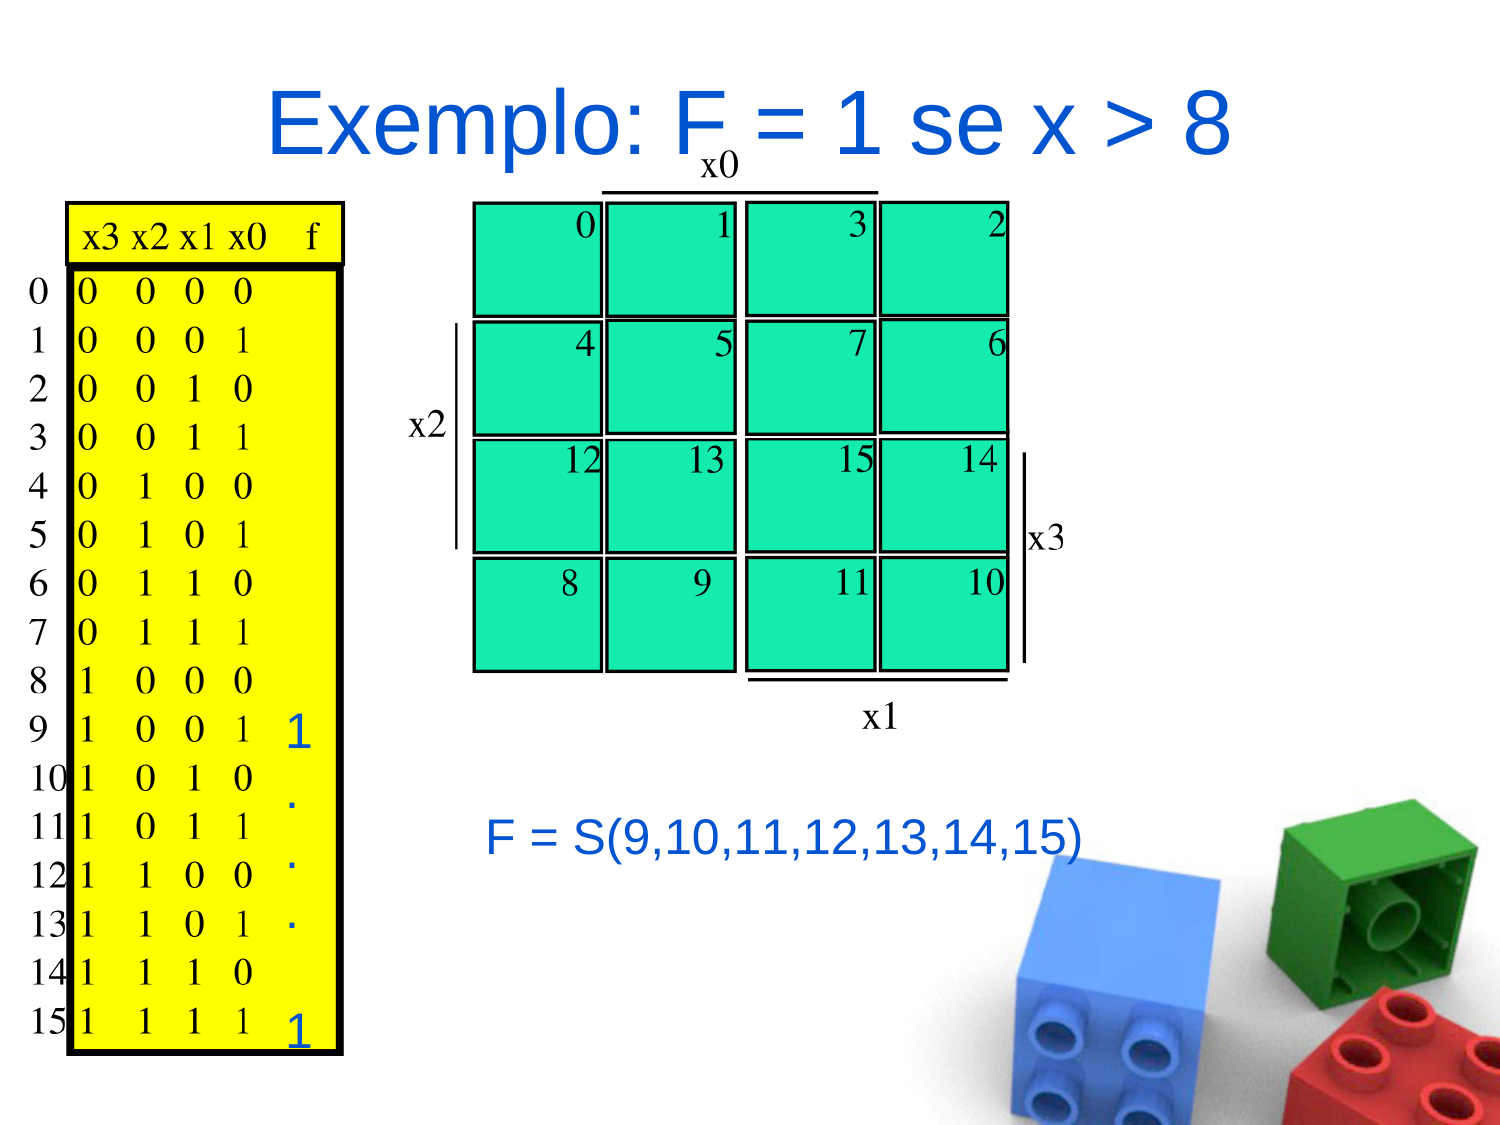

# Exemplo: F = 1 se x > 8
1
.
.
.
1
F = S(9,10,11,12,13,14,15)